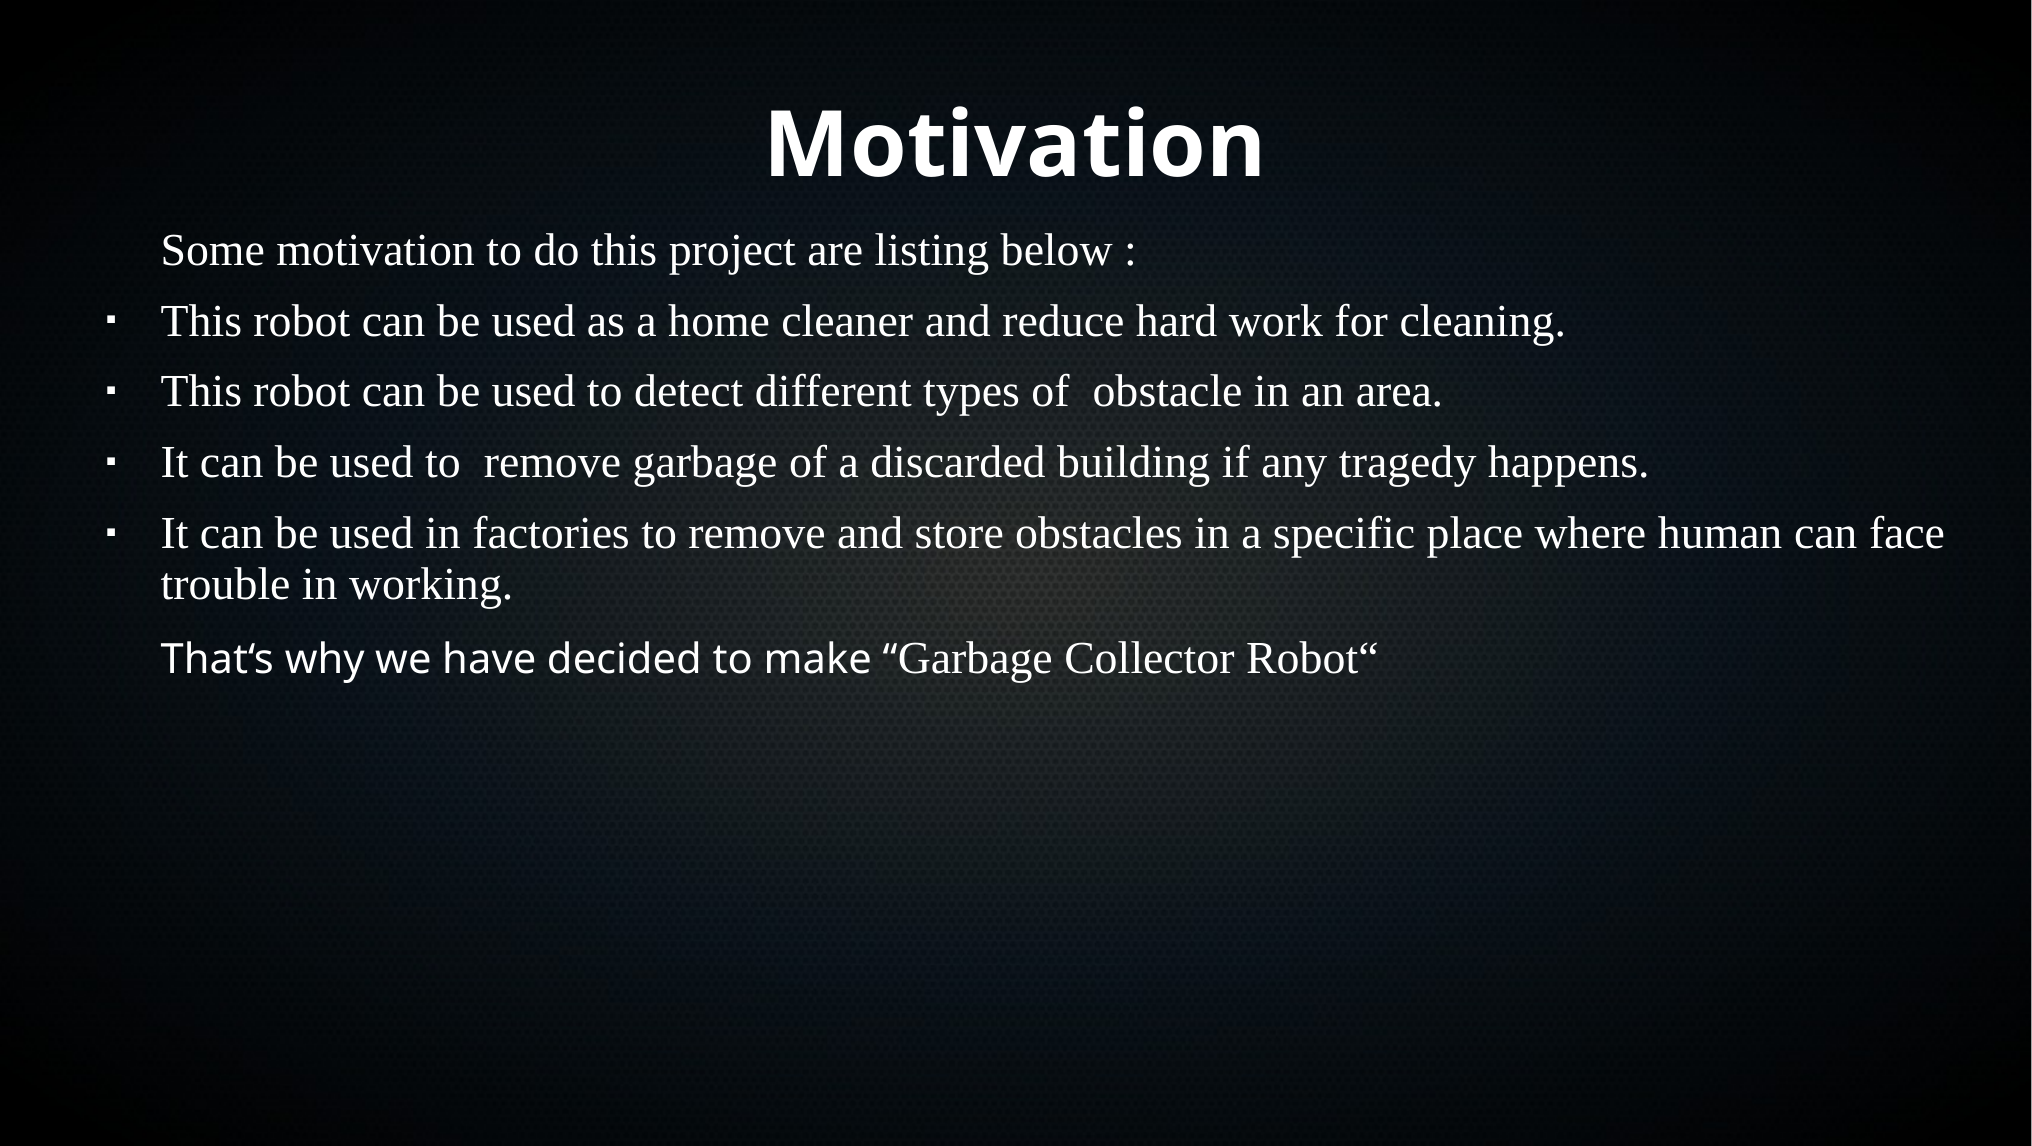

# Motivation
Some motivation to do this project are listing below :
This robot can be used as a home cleaner and reduce hard work for cleaning.
This robot can be used to detect different types of obstacle in an area.
It can be used to remove garbage of a discarded building if any tragedy happens.
It can be used in factories to remove and store obstacles in a specific place where human can face trouble in working.
That‘s why we have decided to make “Garbage Collector Robot“